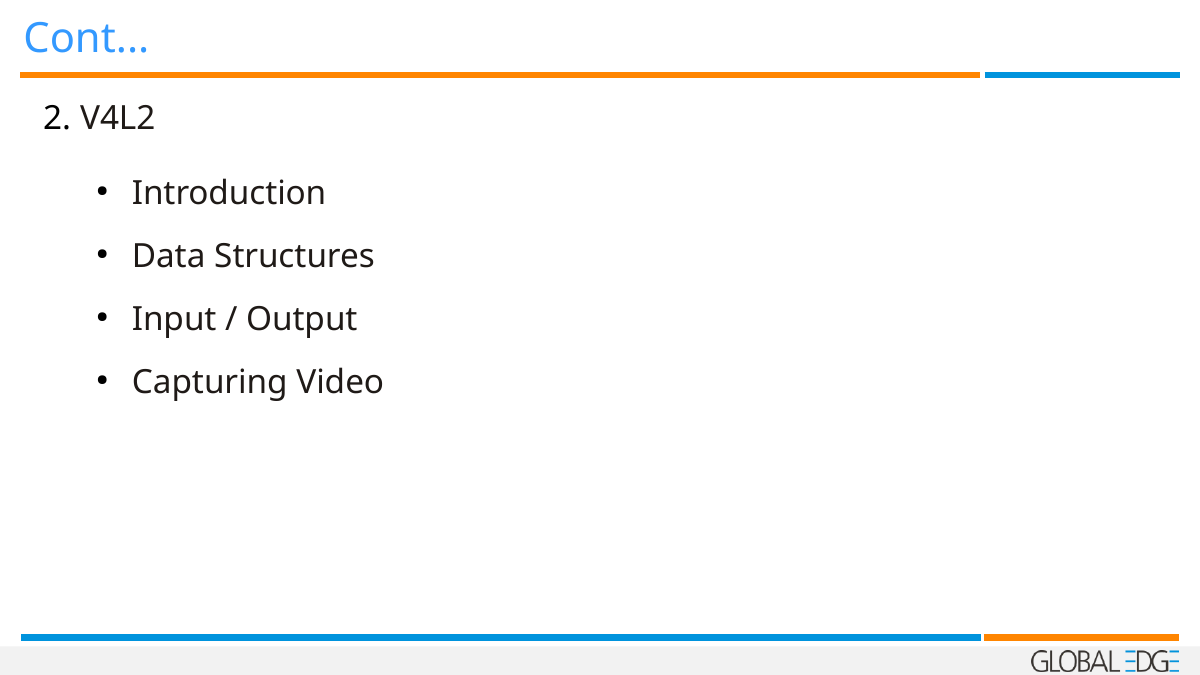

# Cont...
 V4L2
Introduction
Data Structures
Input / Output
Capturing Video